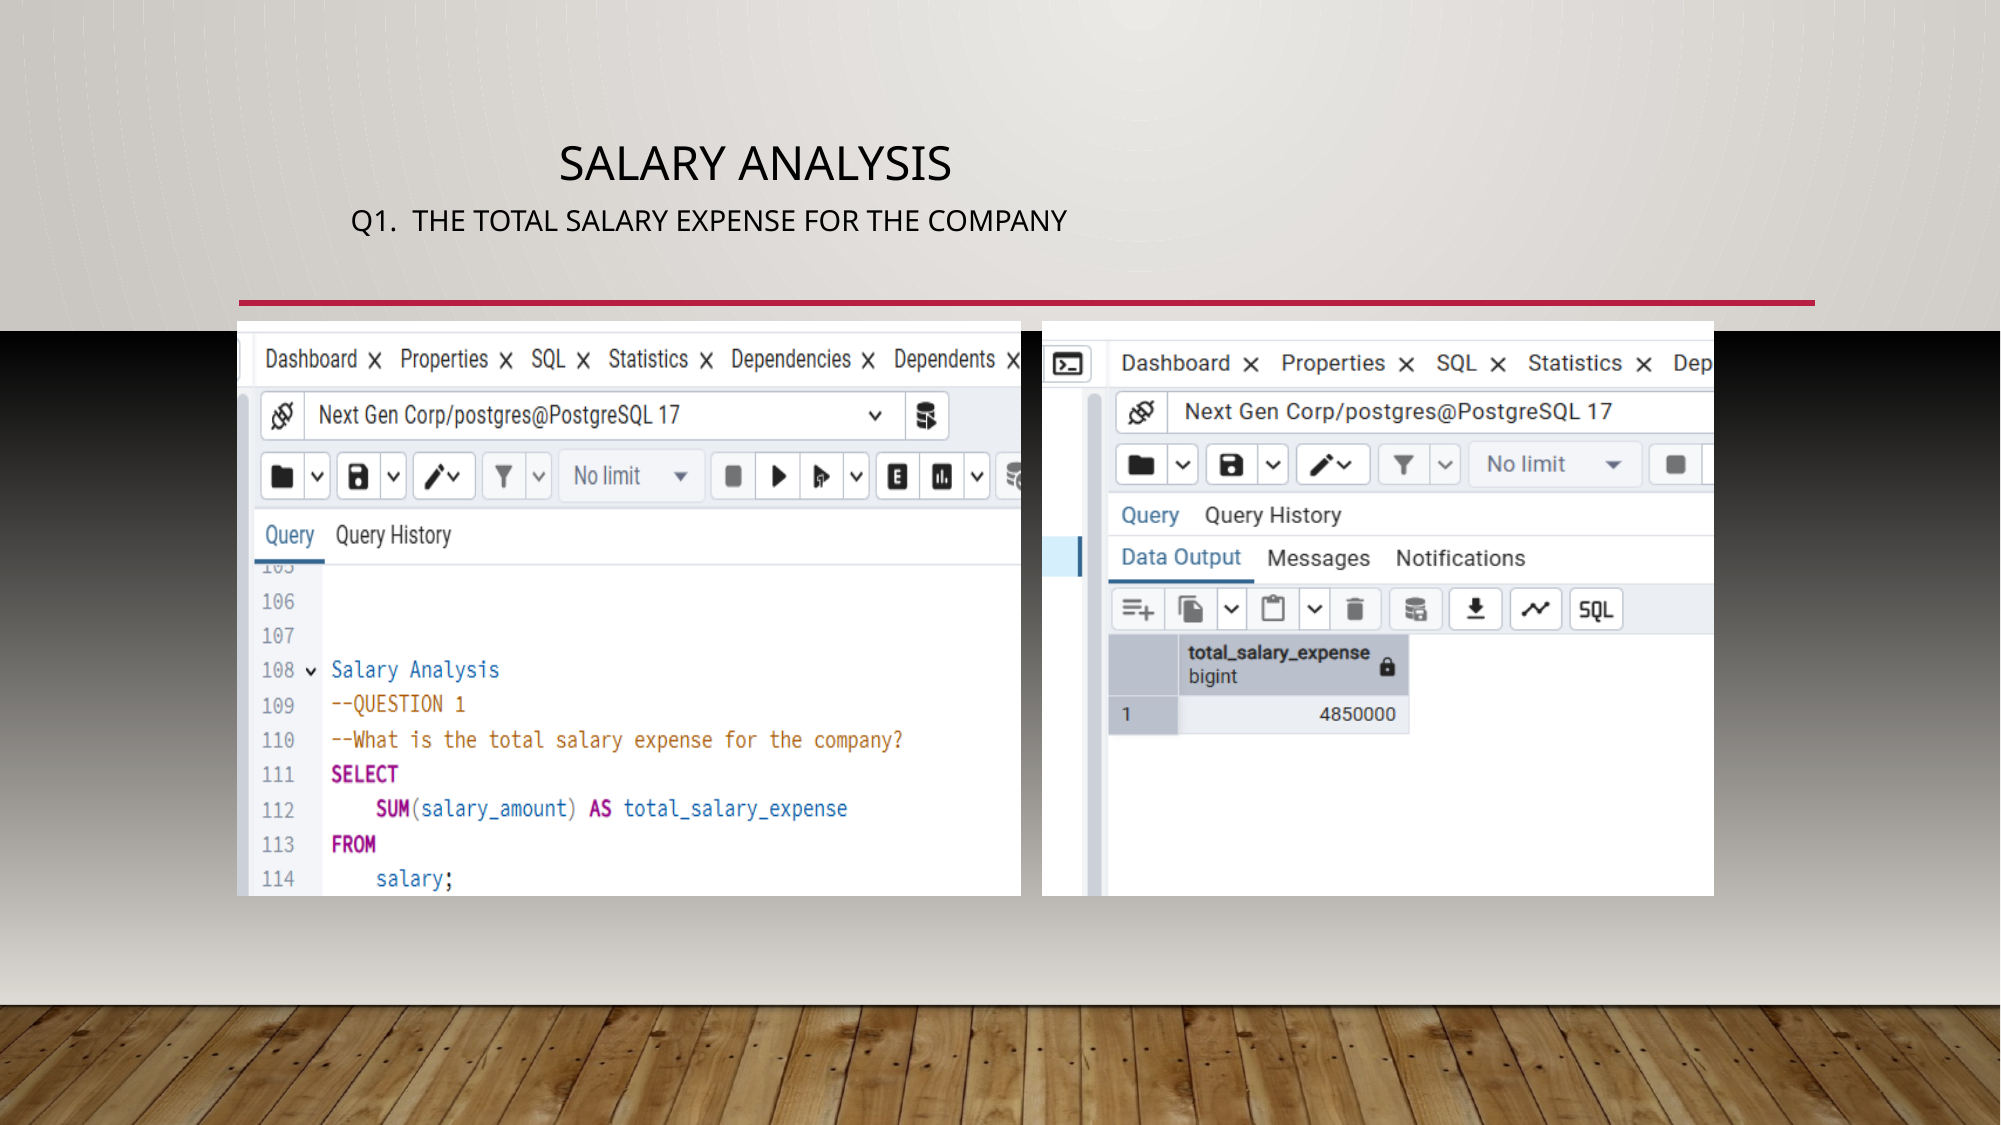

# Salary Analysis q1. The total salary expense for the company